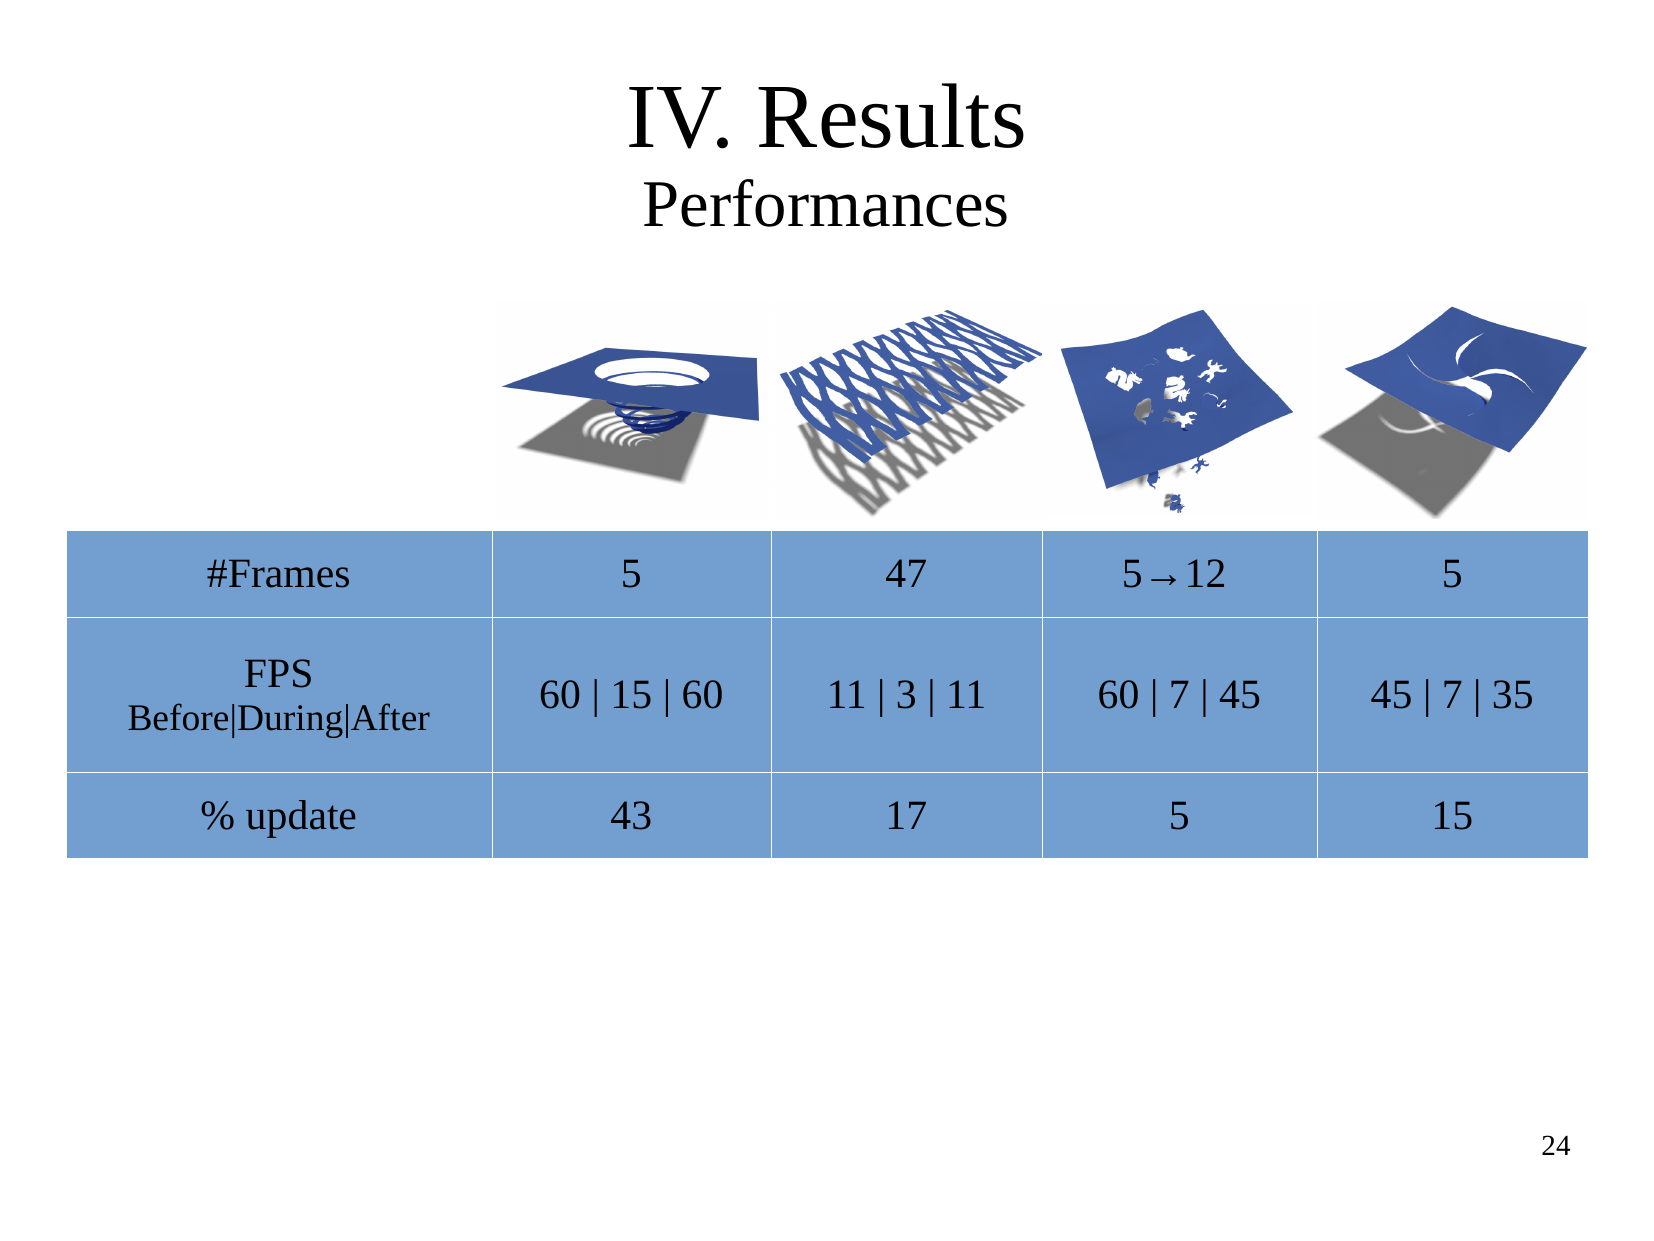

# IV. Results Performances
| #Frames | 5 | 47 | 5→12 | 5 |
| --- | --- | --- | --- | --- |
| FPS Before|During|After | 60 | 15 | 60 | 11 | 3 | 11 | 60 | 7 | 45 | 45 | 7 | 35 |
| % update | 43 | 17 | 5 | 15 |
24